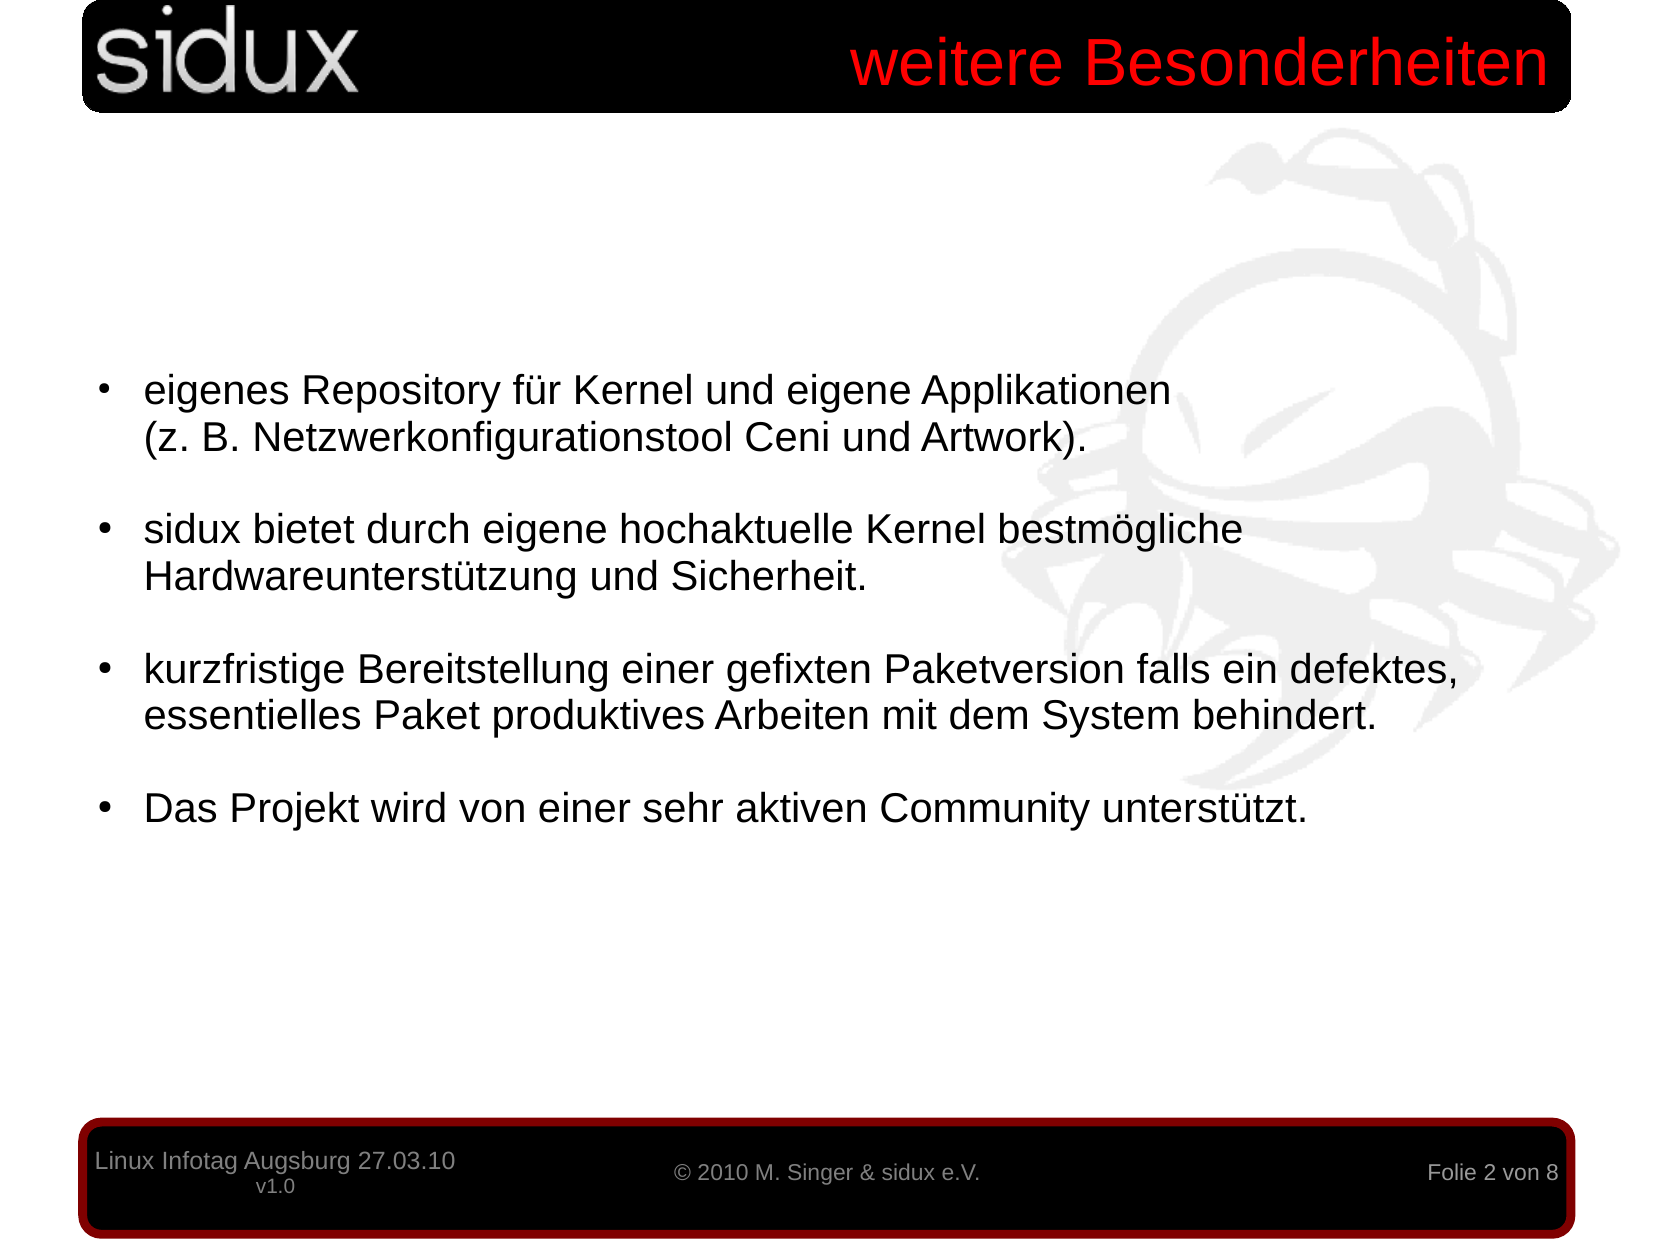

weitere Besonderheiten
	eigenes Repository für Kernel und eigene Applikationen
	(z. B. Netzwerkonfigurationstool Ceni und Artwork).
	sidux bietet durch eigene hochaktuelle Kernel bestmögliche
	Hardwareunterstützung und Sicherheit.
	kurzfristige Bereitstellung einer gefixten Paketversion falls ein defektes,
	essentielles Paket produktives Arbeiten mit dem System behindert.
	Das Projekt wird von einer sehr aktiven Community unterstützt.